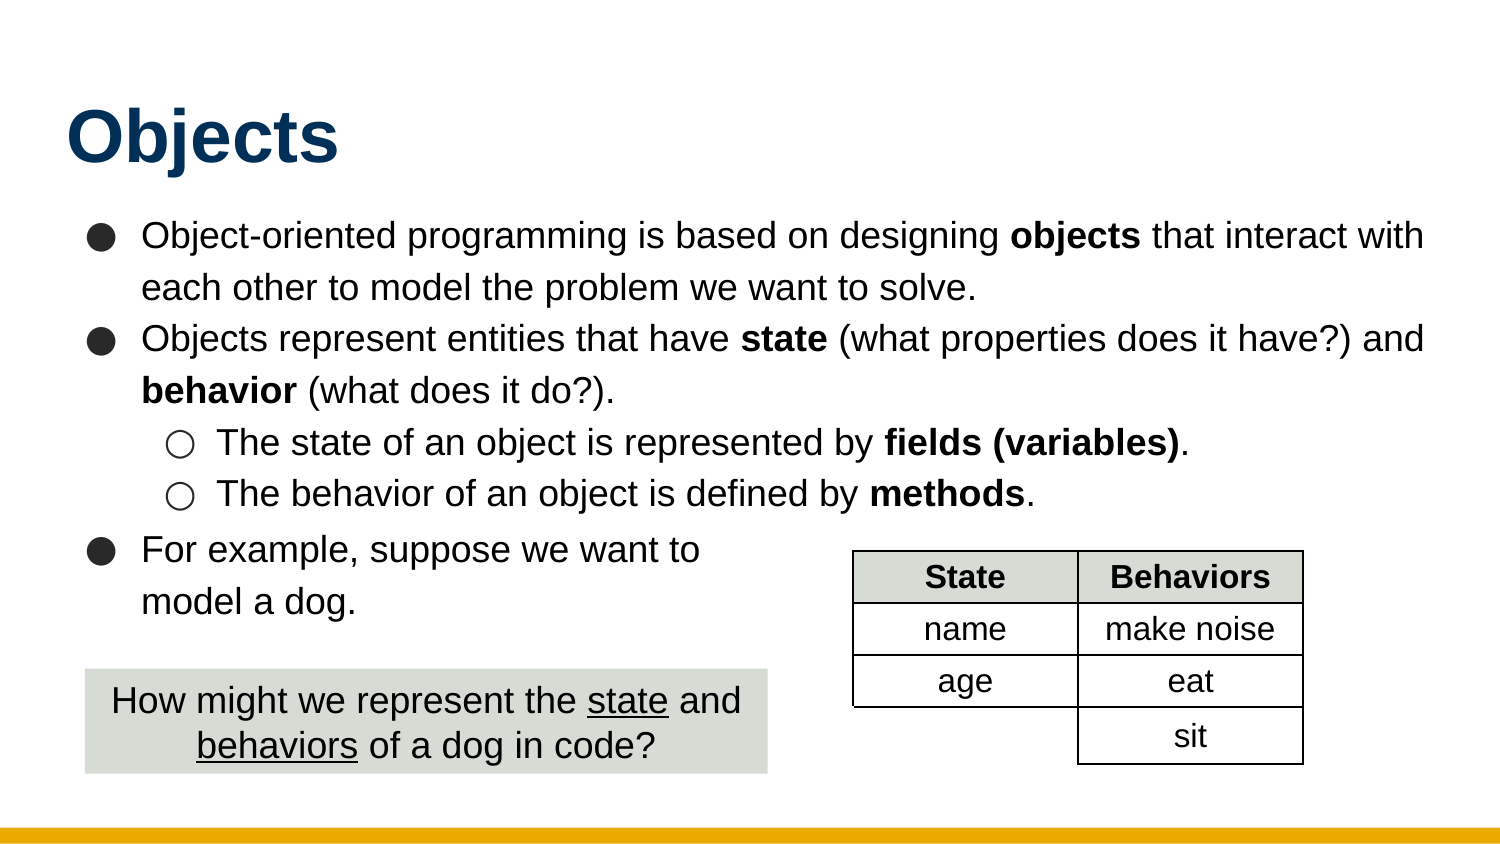

# Objects
Object-oriented programming is based on designing objects that interact with each other to model the problem we want to solve.
Objects represent entities that have state (what properties does it have?) and behavior (what does it do?).
The state of an object is represented by fields (variables).
The behavior of an object is defined by methods.
For example, suppose we want to model a dog.
| State | Behaviors |
| --- | --- |
| name | make noise |
| age | eat |
| | sit |
How might we represent the state and behaviors of a dog in code?